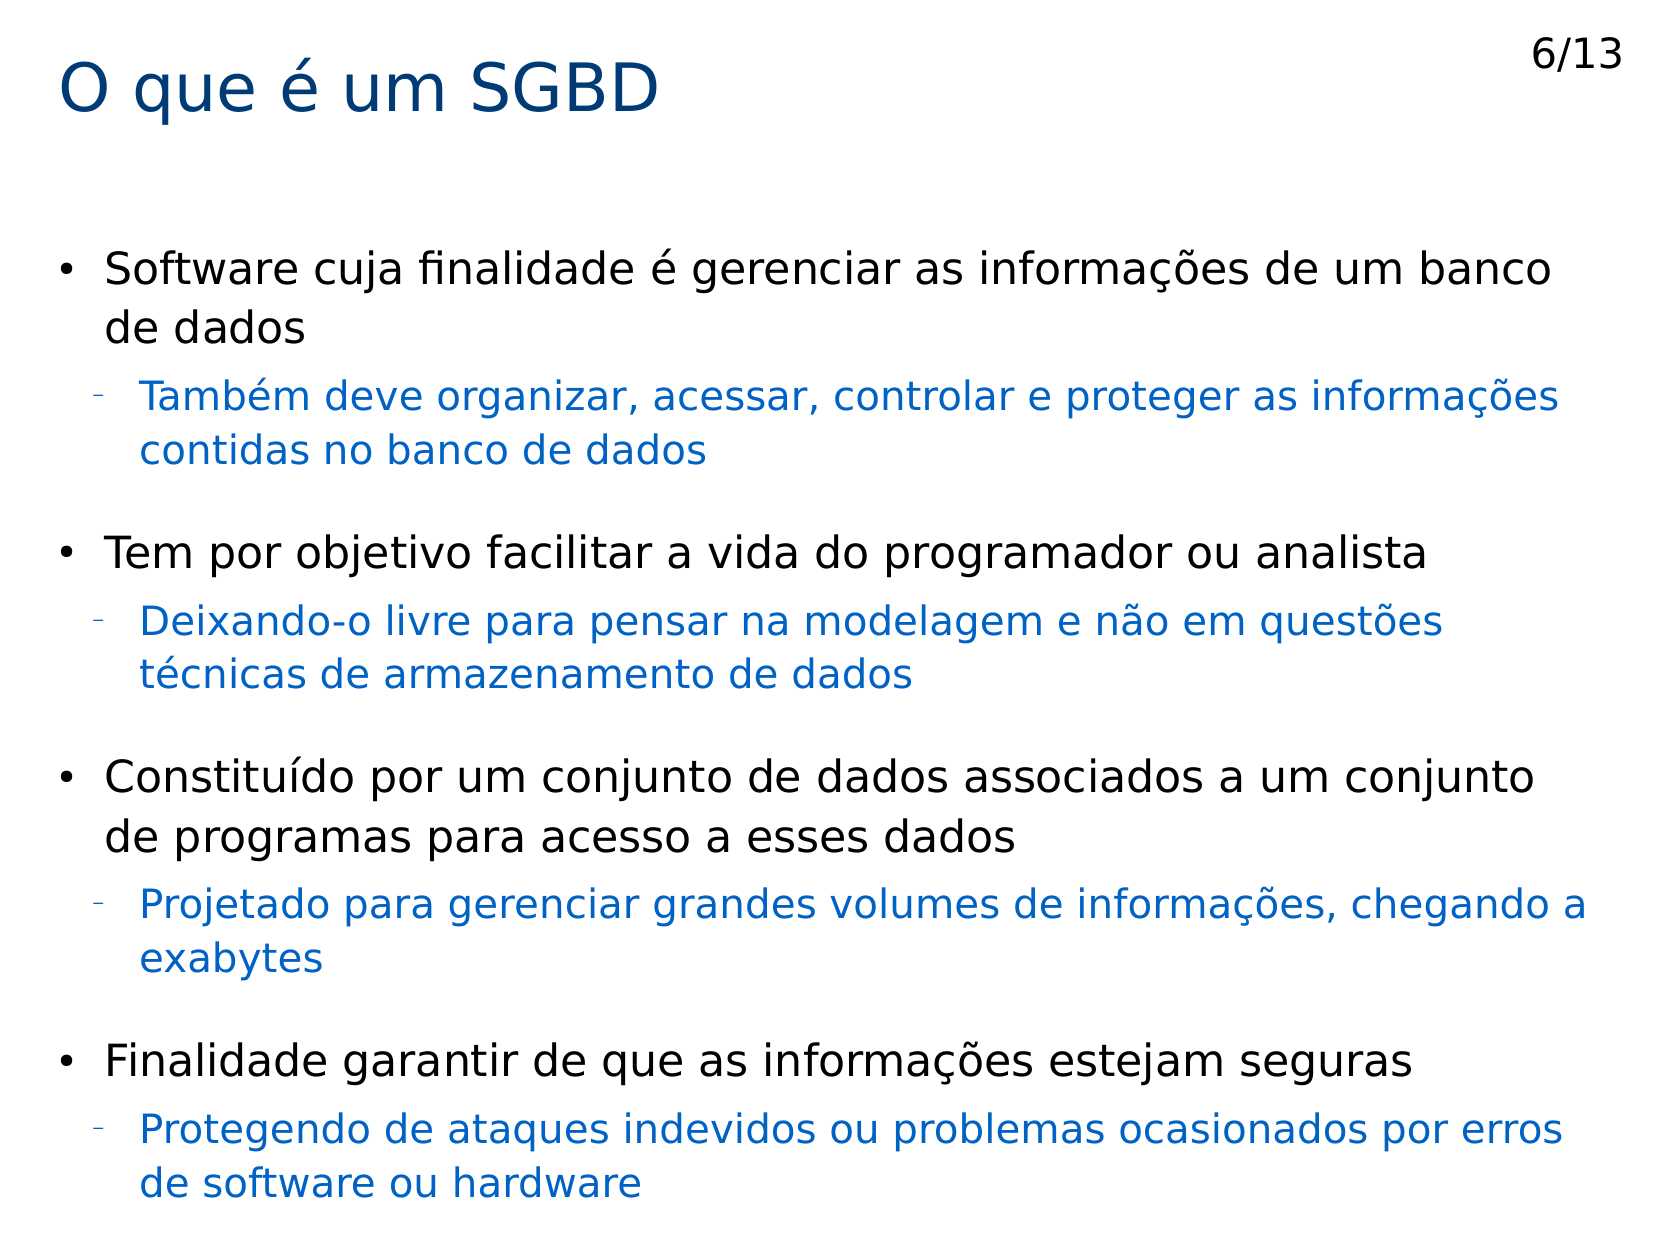

# O que é um SGBD
6
Software cuja finalidade é gerenciar as informações de um banco de dados
Também deve organizar, acessar, controlar e proteger as informações contidas no banco de dados
Tem por objetivo facilitar a vida do programador ou analista
Deixando-o livre para pensar na modelagem e não em questões técnicas de armazenamento de dados
Constituído por um conjunto de dados associados a um conjunto de programas para acesso a esses dados
Projetado para gerenciar grandes volumes de informações, chegando a exabytes
Finalidade garantir de que as informações estejam seguras
Protegendo de ataques indevidos ou problemas ocasionados por erros de software ou hardware